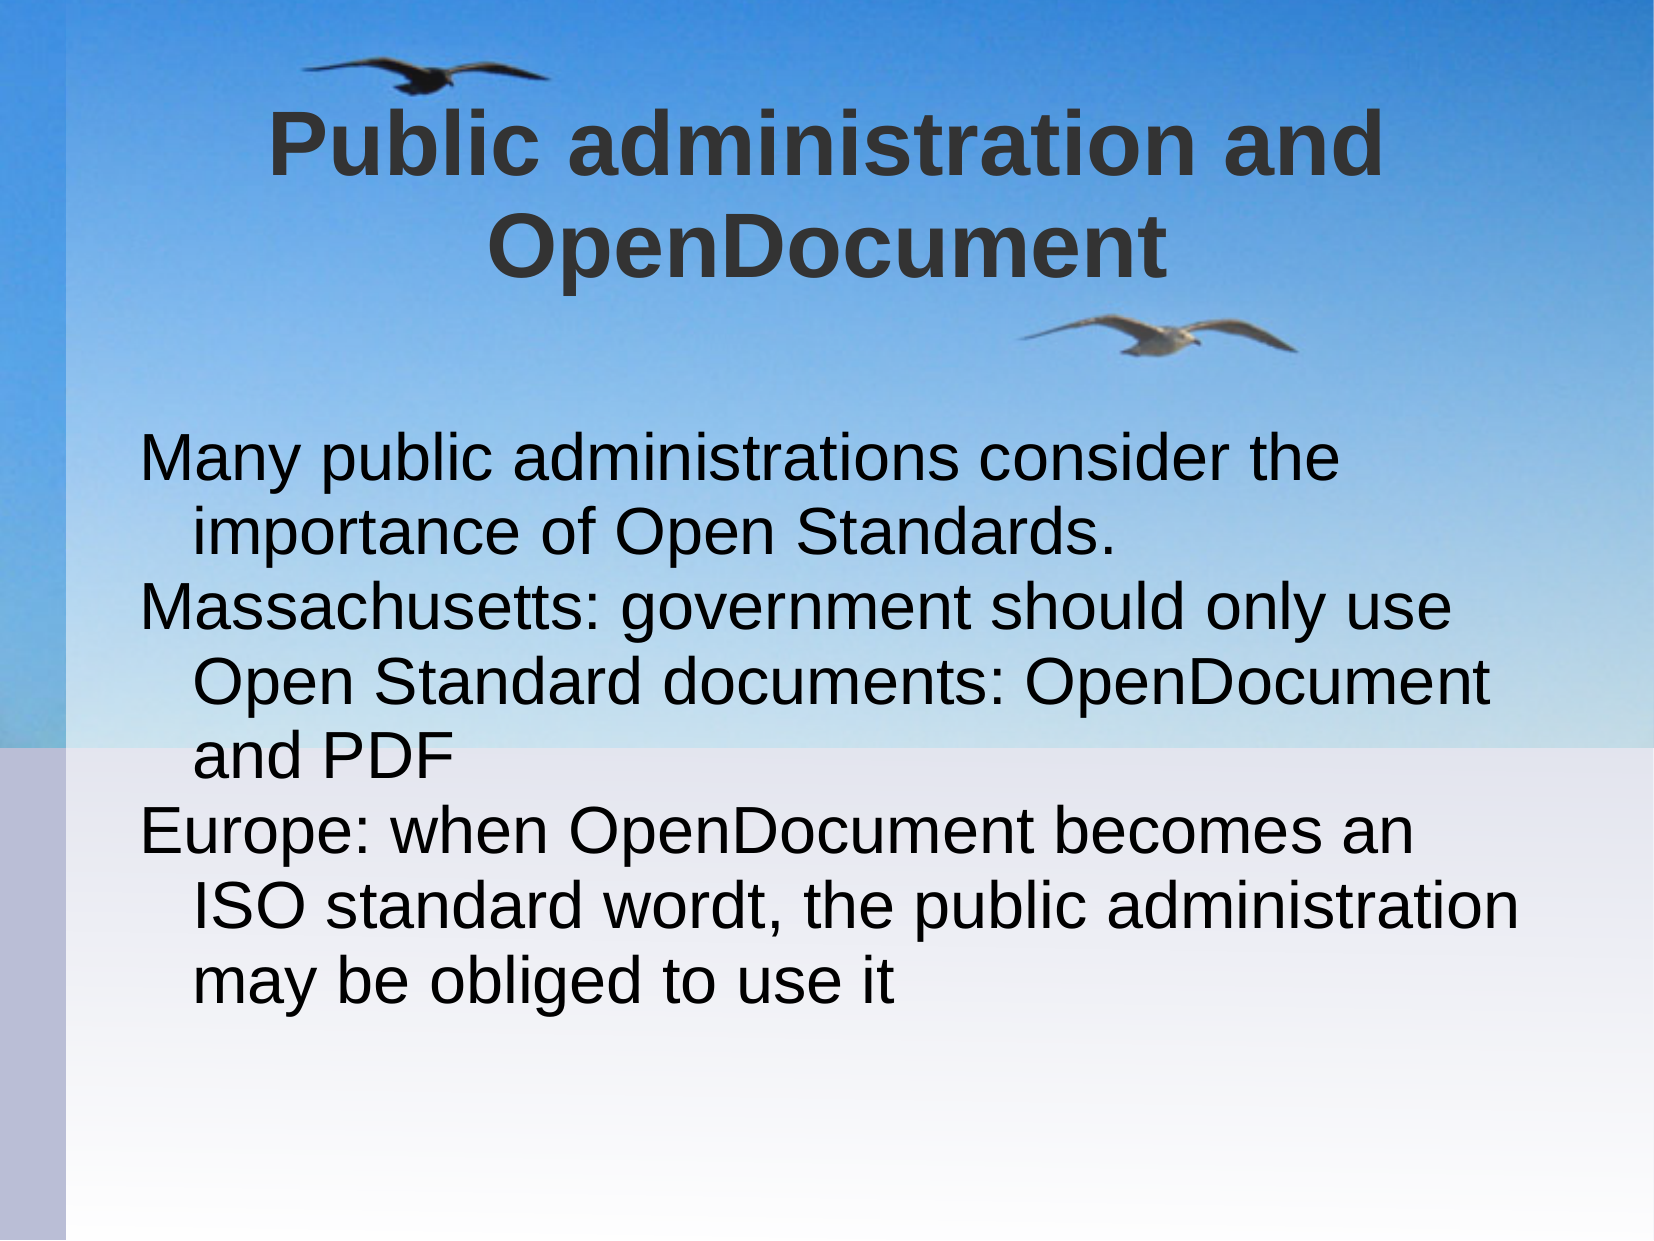

# Public administration and OpenDocument
Many public administrations consider the importance of Open Standards.
Massachusetts: government should only use Open Standard documents: OpenDocument and PDF
Europe: when OpenDocument becomes an ISO standard wordt, the public administration may be obliged to use it